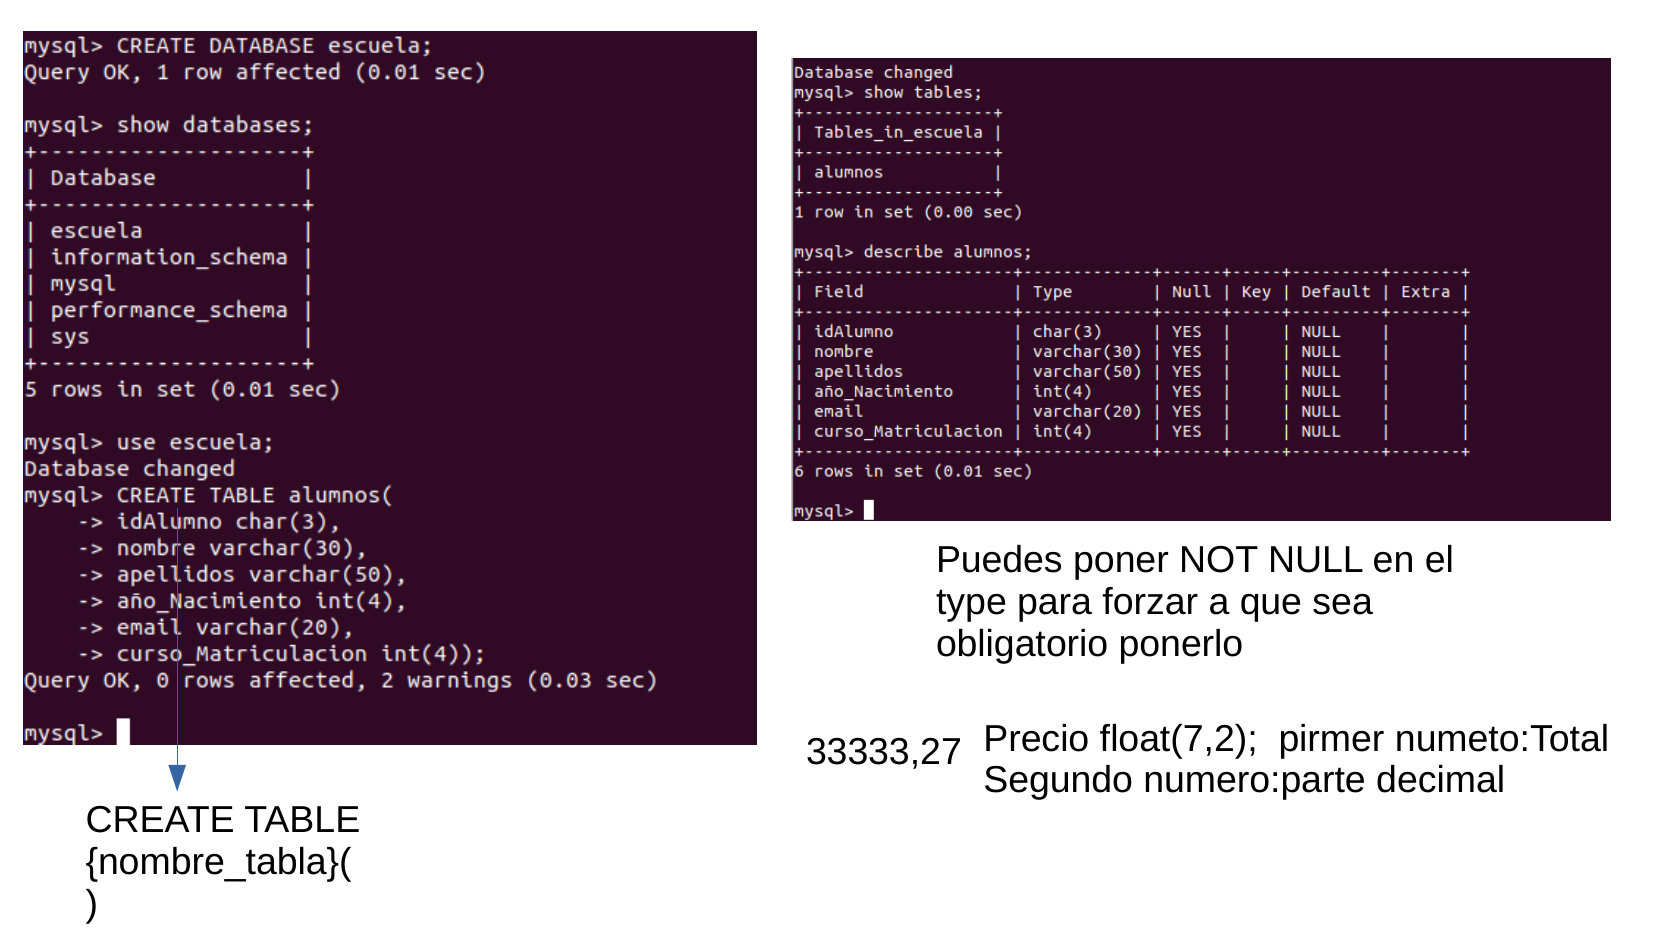

Puedes poner NOT NULL en el type para forzar a que sea obligatorio ponerlo
Precio float(7,2);	pirmer numeto:Total
Segundo numero:parte decimal
33333,27
CREATE TABLE {nombre_tabla}(
)